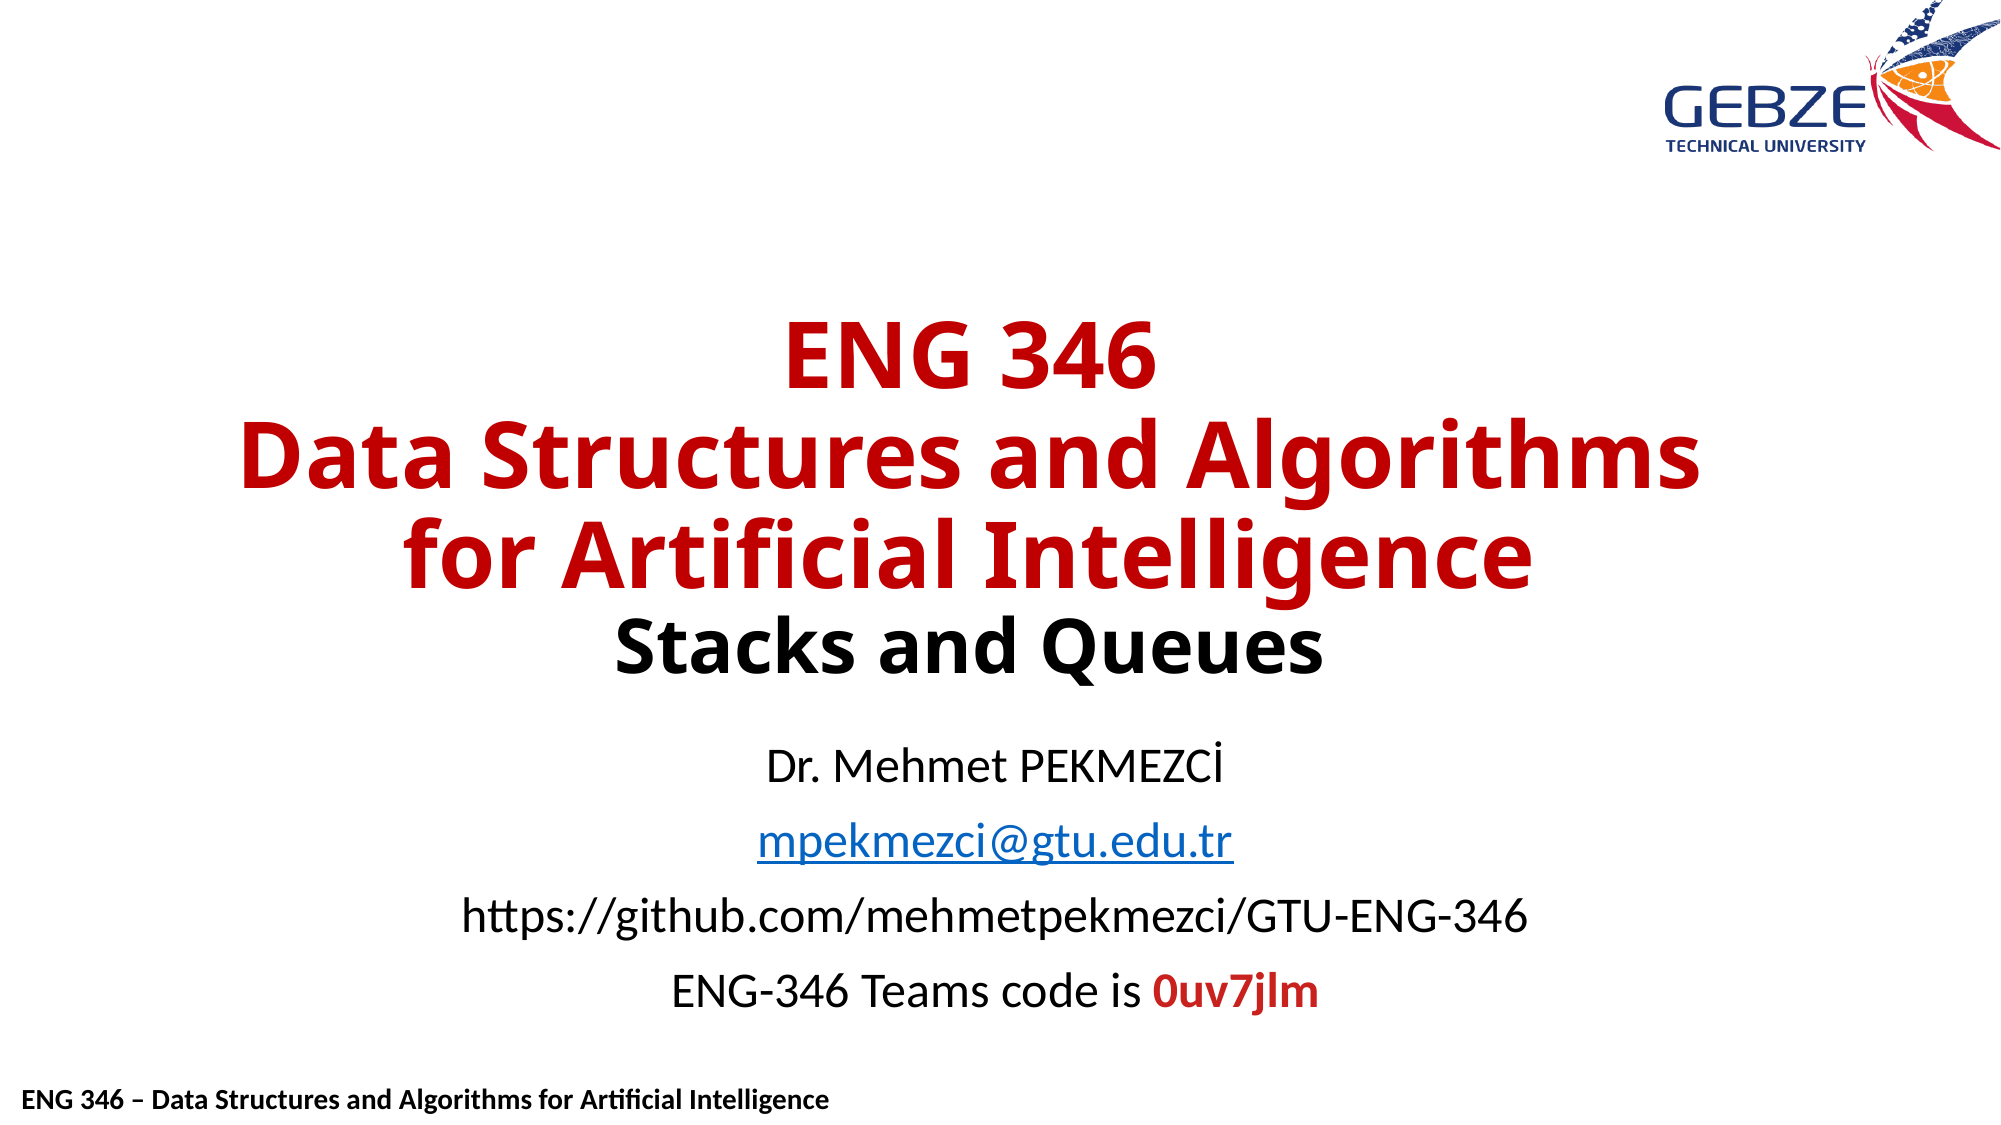

# ENG 346 Data Structures and Algorithms for Artificial Intelligence Stacks and Queues
Dr. Mehmet PEKMEZCİ
mpekmezci@gtu.edu.tr
https://github.com/mehmetpekmezci/GTU-ENG-346
ENG-346 Teams code is 0uv7jlm